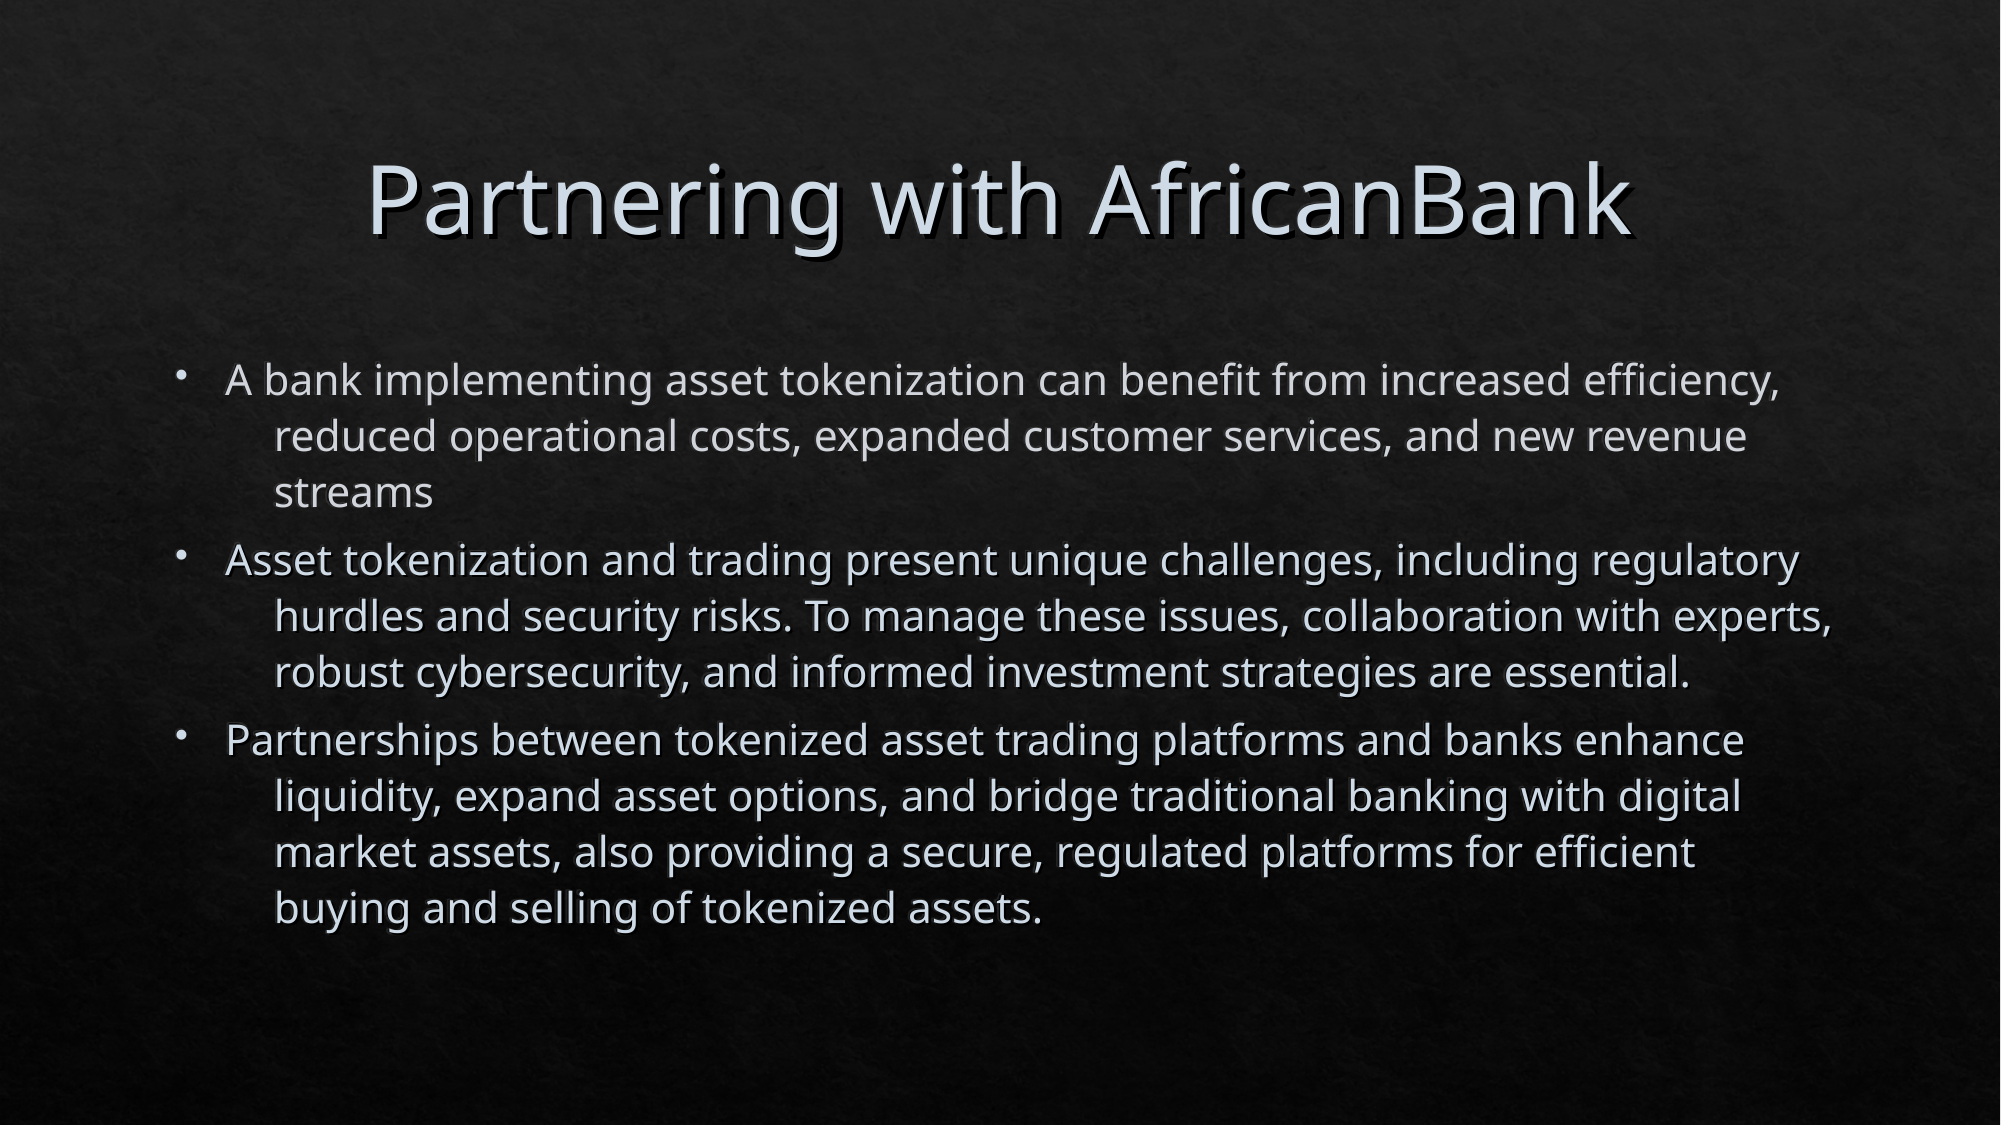

# Partnering with AfricanBank
A bank implementing asset tokenization can benefit from increased efficiency, reduced operational costs, expanded customer services, and new revenue streams
Asset tokenization and trading present unique challenges, including regulatory hurdles and security risks. To manage these issues, collaboration with experts, robust cybersecurity, and informed investment strategies are essential.
Partnerships between tokenized asset trading platforms and banks enhance liquidity, expand asset options, and bridge traditional banking with digital market assets, also providing a secure, regulated platforms for efficient buying and selling of tokenized assets.